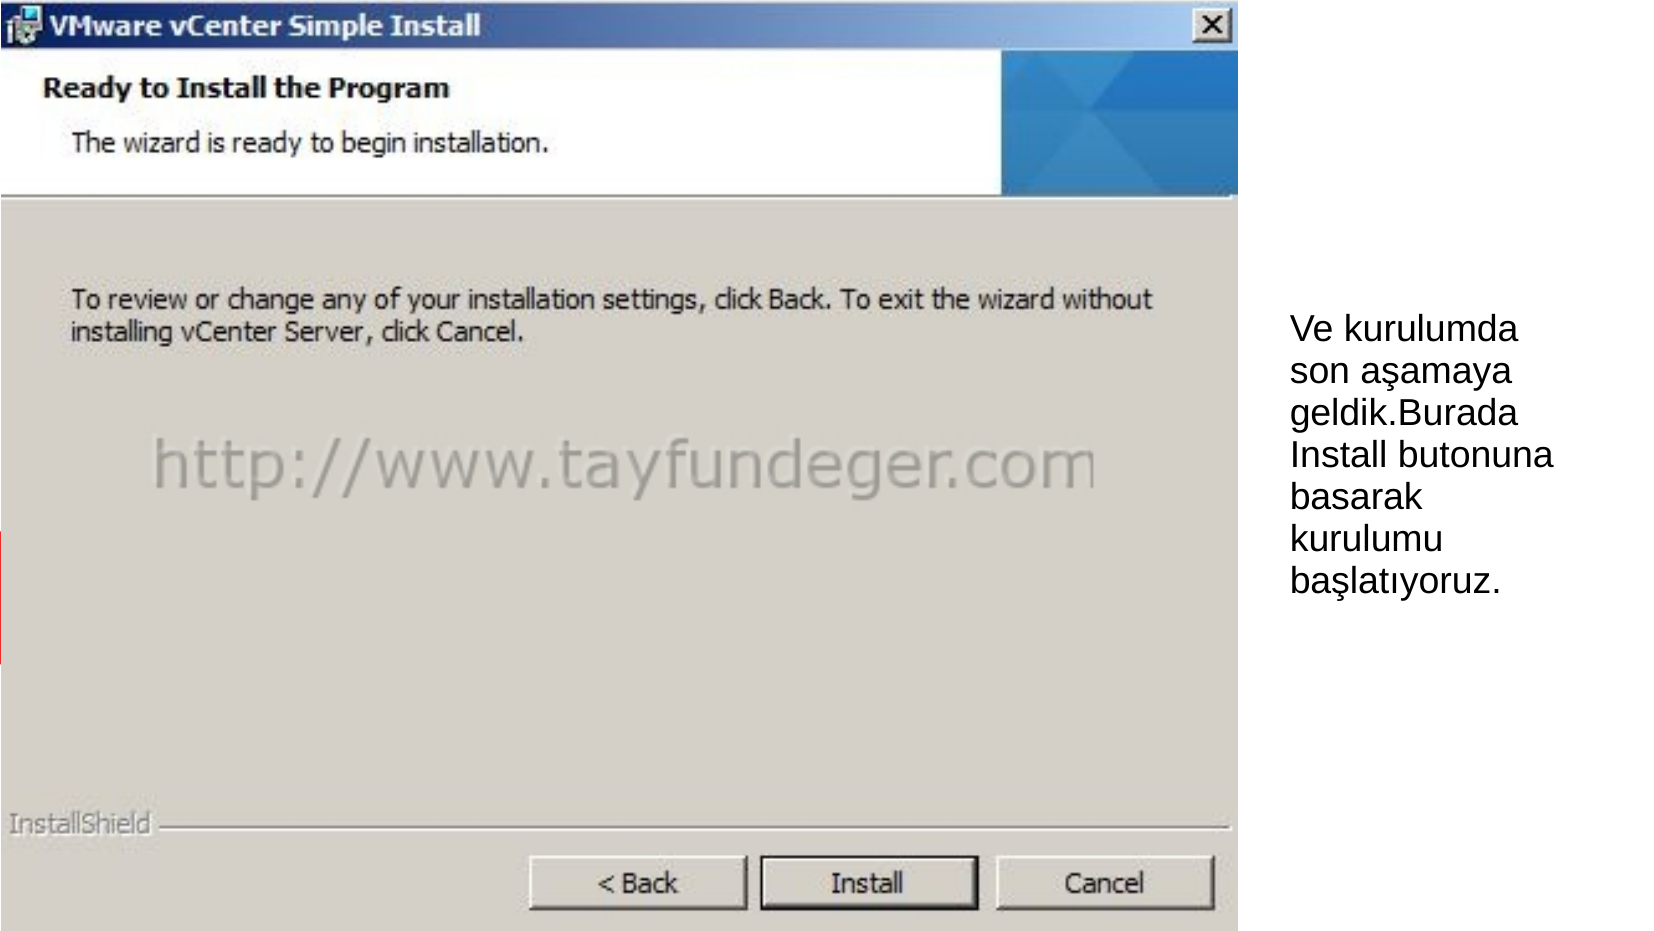

Ve kurulumda son aşamaya geldik.Burada Install butonuna basarak kurulumu başlatıyoruz.